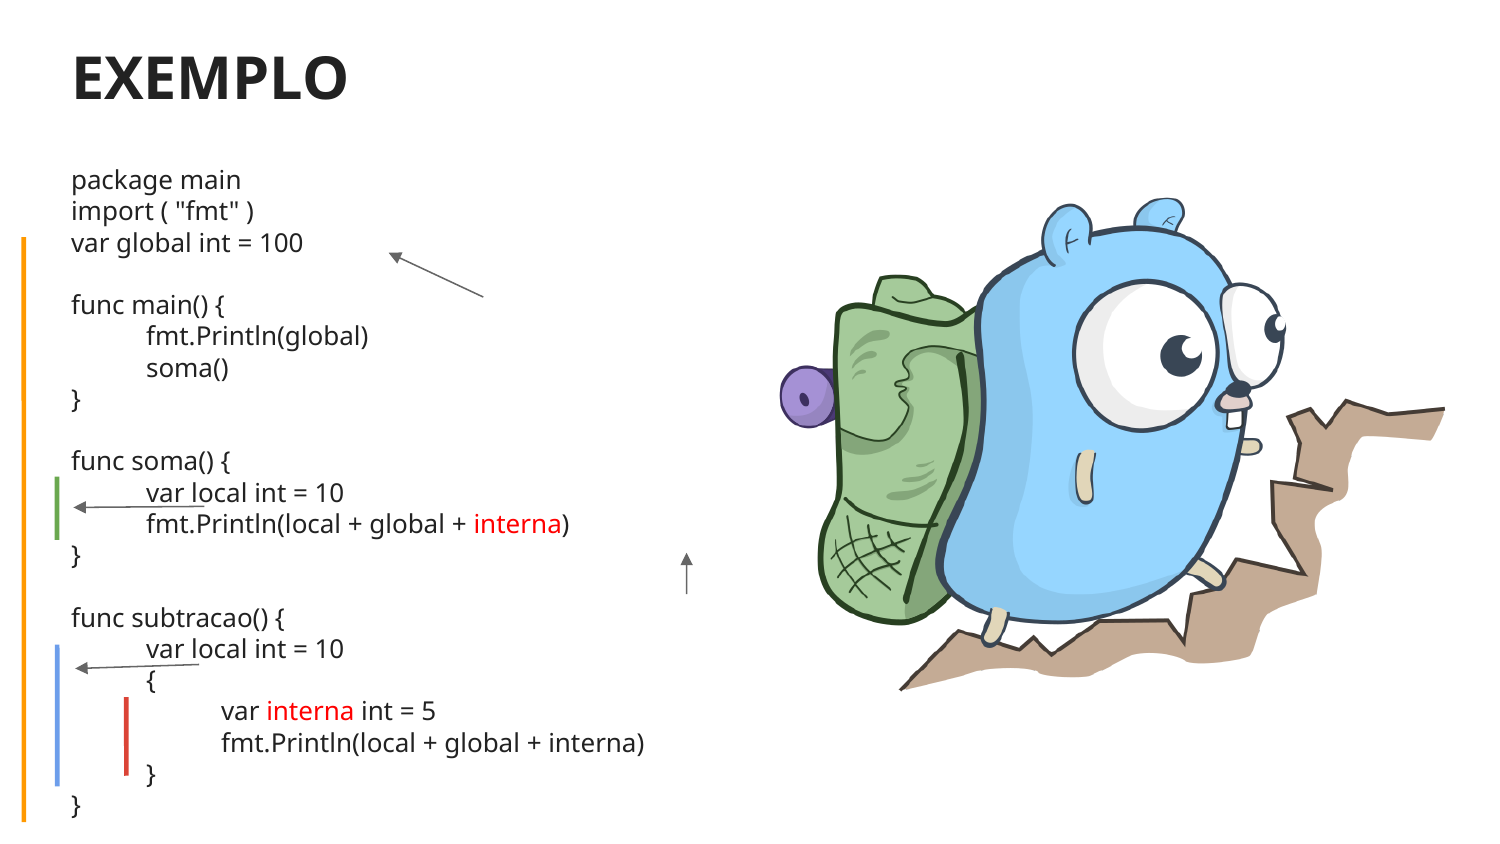

EXEMPLO
package main
import ( "fmt" )
var global int = 100
func main() {
fmt.Println(global)
soma()
}
func soma() {
var local int = 10
fmt.Println(local + global + interna)
}
func subtracao() {
var local int = 10
{
var interna int = 5
fmt.Println(local + global + interna)
}
}